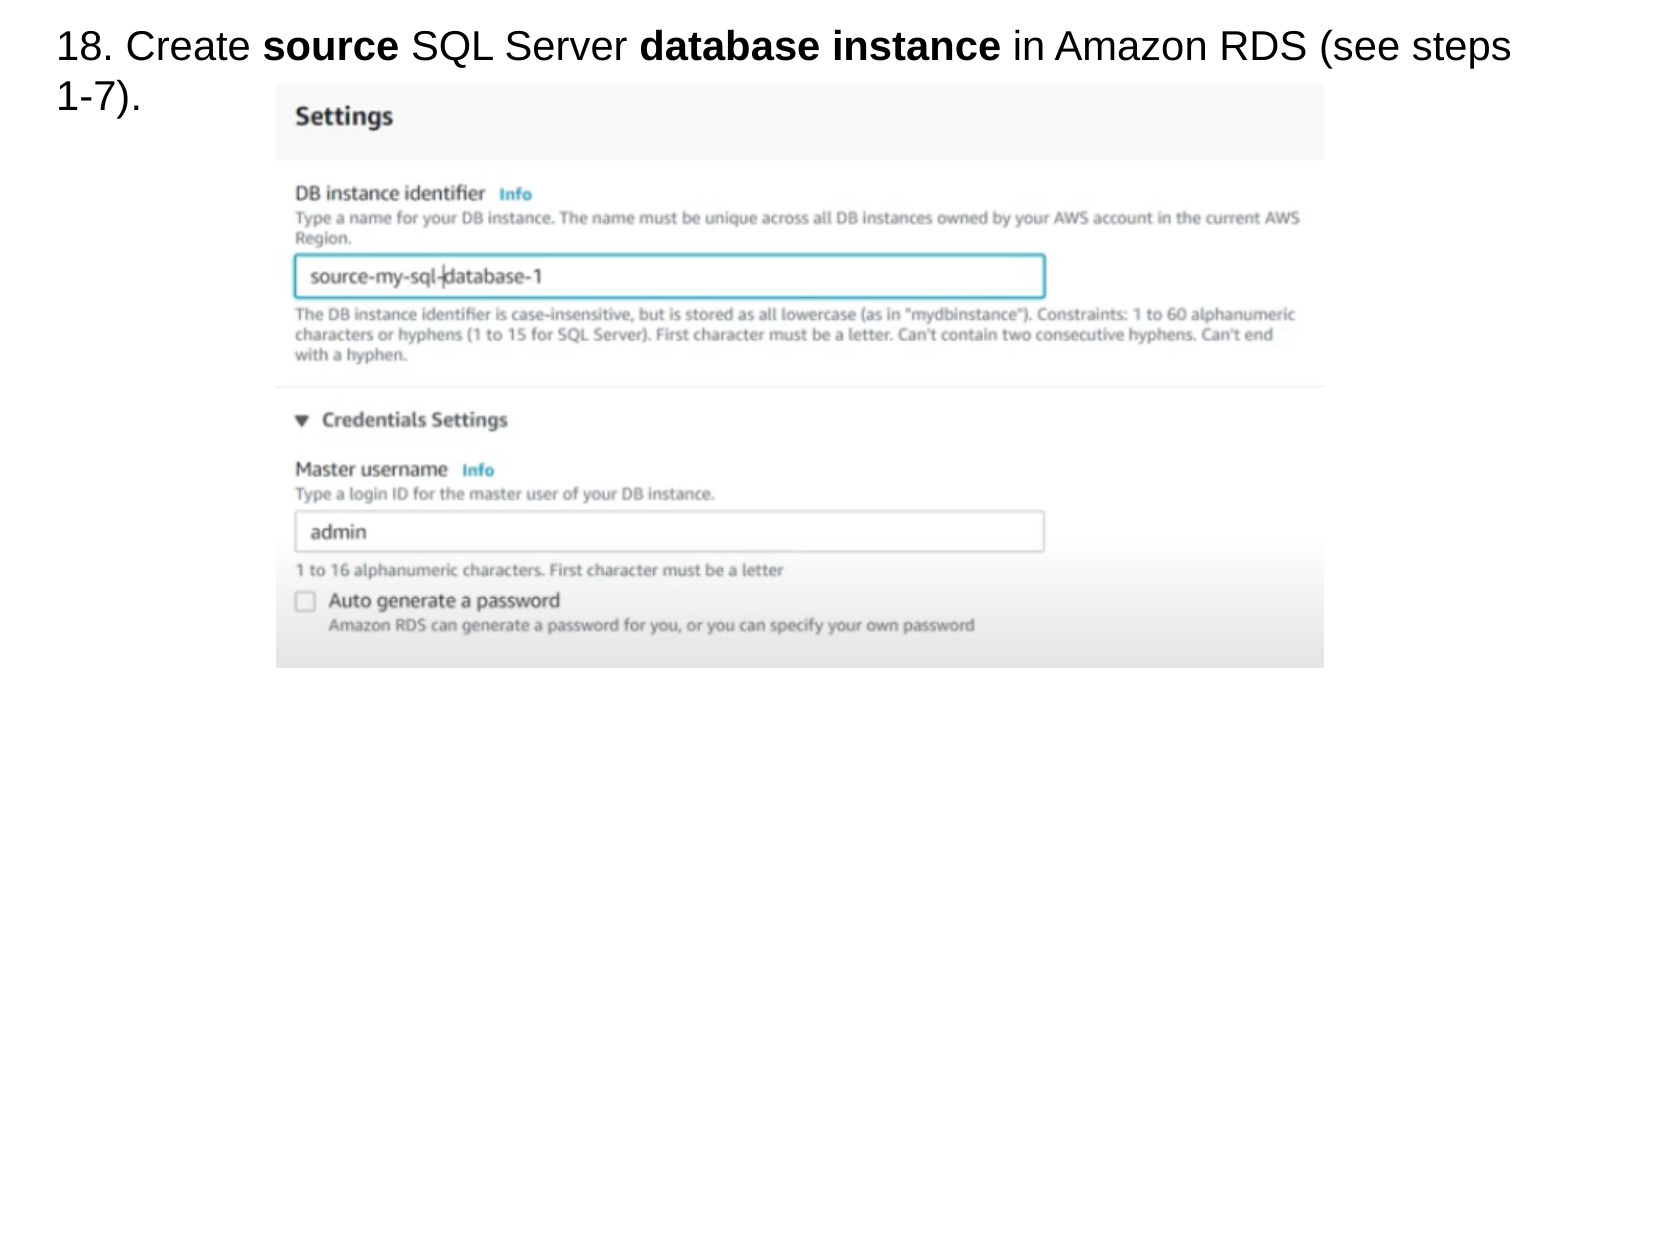

18. Create source SQL Server database instance in Amazon RDS (see steps 1-7).